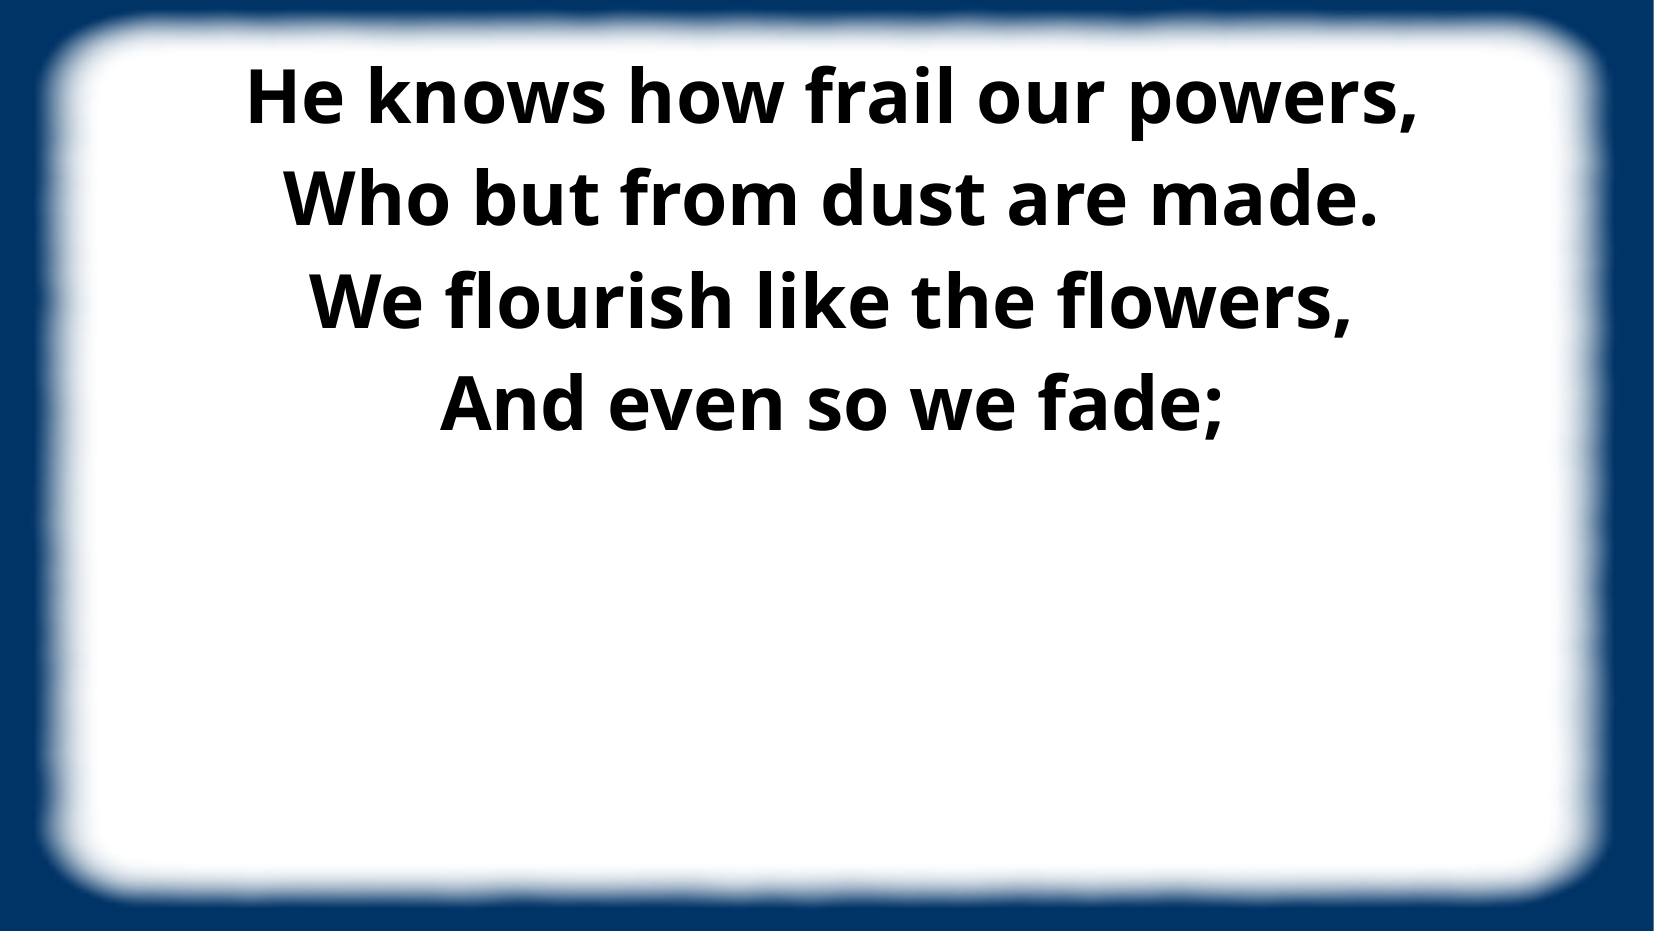

He knows how frail our powers,
Who but from dust are made.
We flourish like the flowers,
And even so we fade;